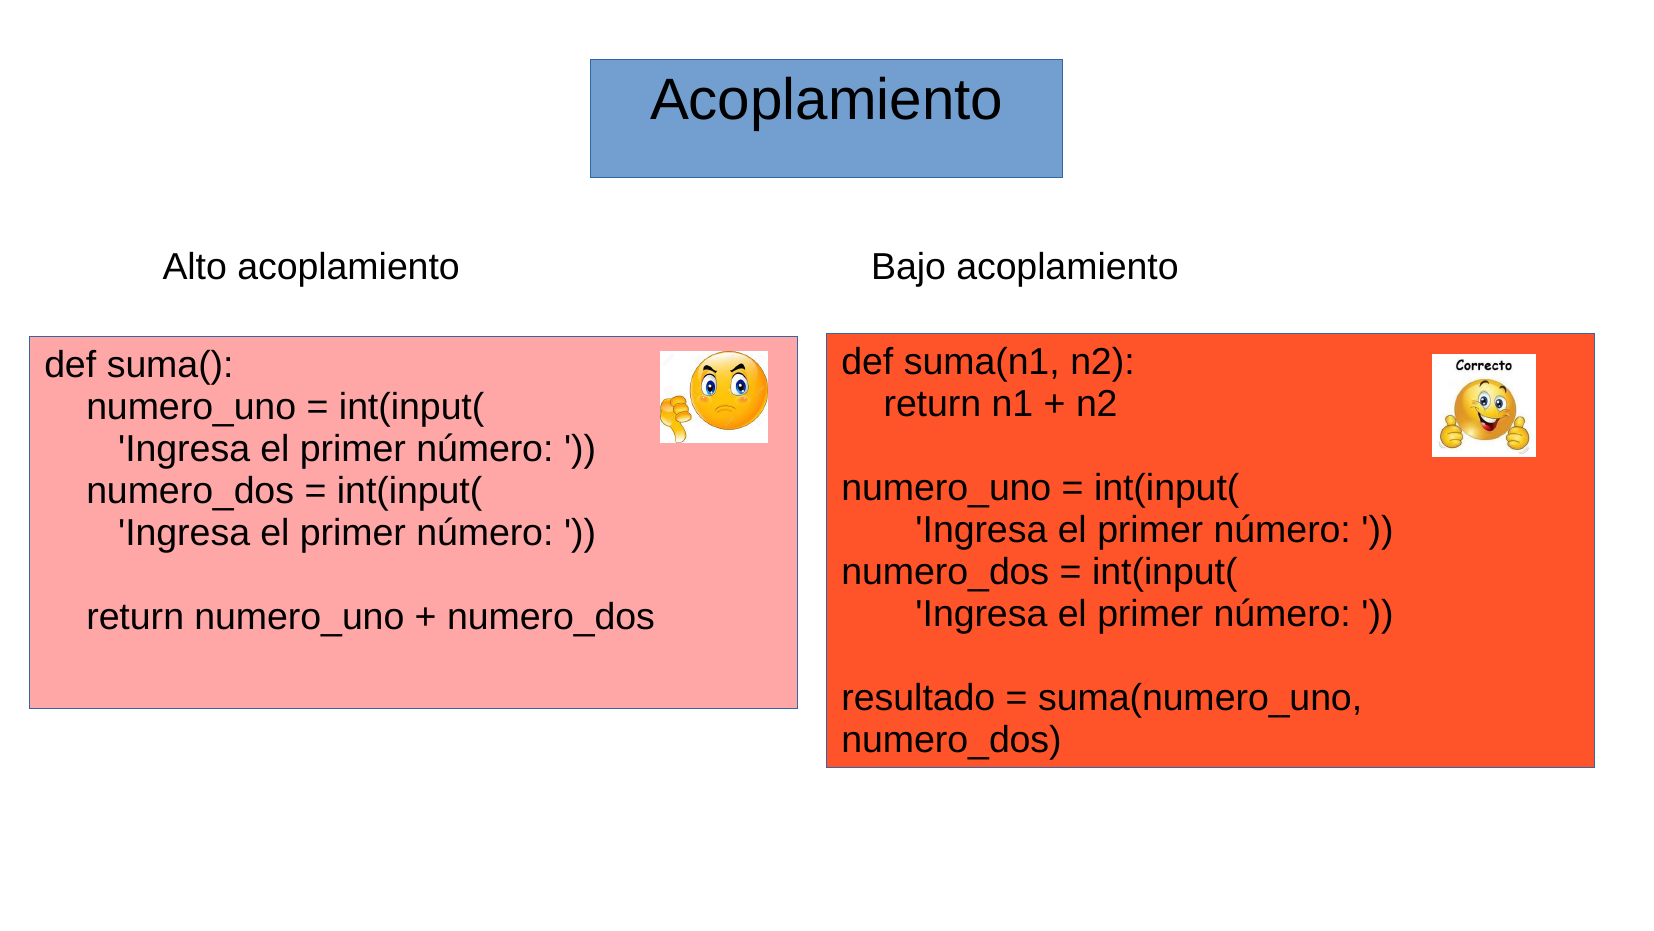

Acoplamiento
Alto acoplamiento
Bajo acoplamiento
def suma(n1, n2):
 return n1 + n2
numero_uno = int(input(
	'Ingresa el primer número: '))
numero_dos = int(input(
	'Ingresa el primer número: '))
resultado = suma(numero_uno, numero_dos)
def suma():
 numero_uno = int(input(
	'Ingresa el primer número: '))
 numero_dos = int(input(
	'Ingresa el primer número: '))
 return numero_uno + numero_dos